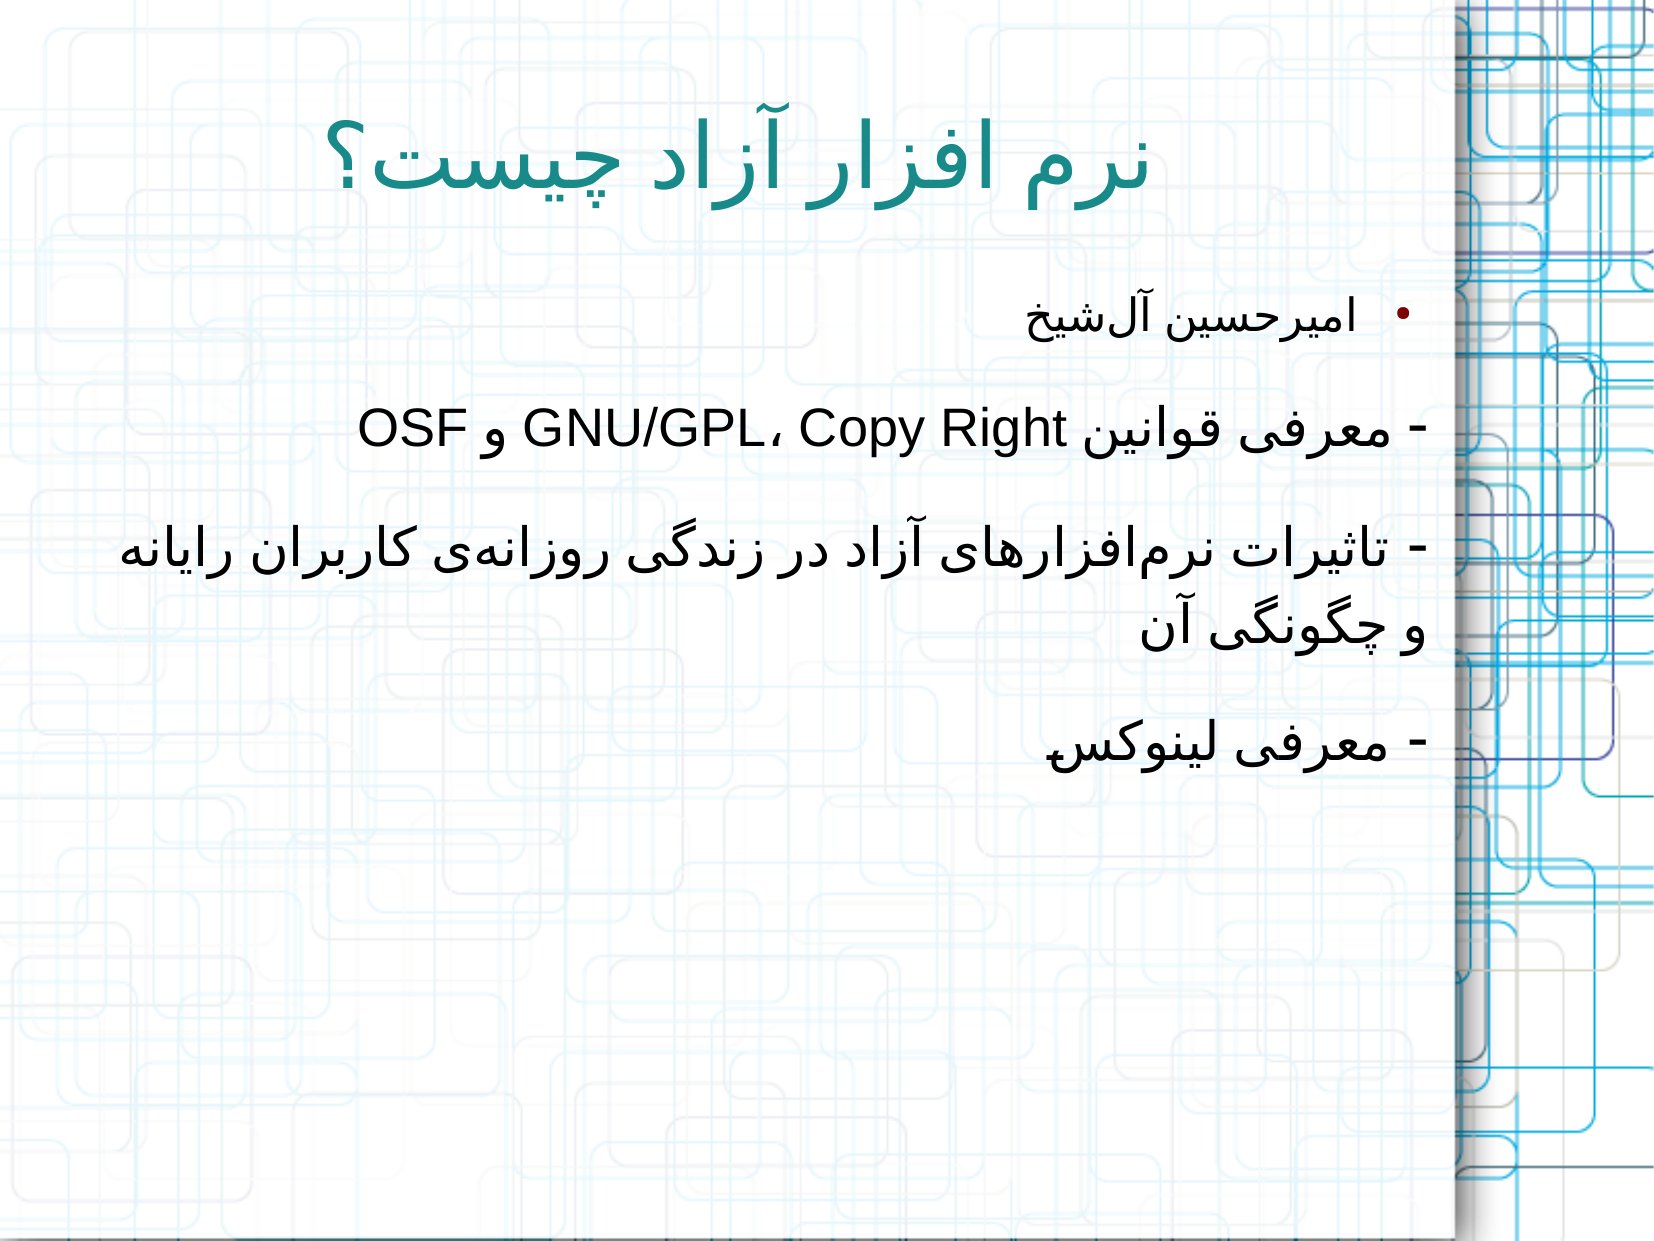

# نرم افزار آزاد چیست؟
امیرحسین آل‌شیخ
- معرفی قوانین GNU/GPL، Copy Right و OSF
- تاثیرات نرم‌افزار‌های آزاد در زندگی روزانه‌ی کاربران رایانه و چگونگی آن
- معرفی لینوکس